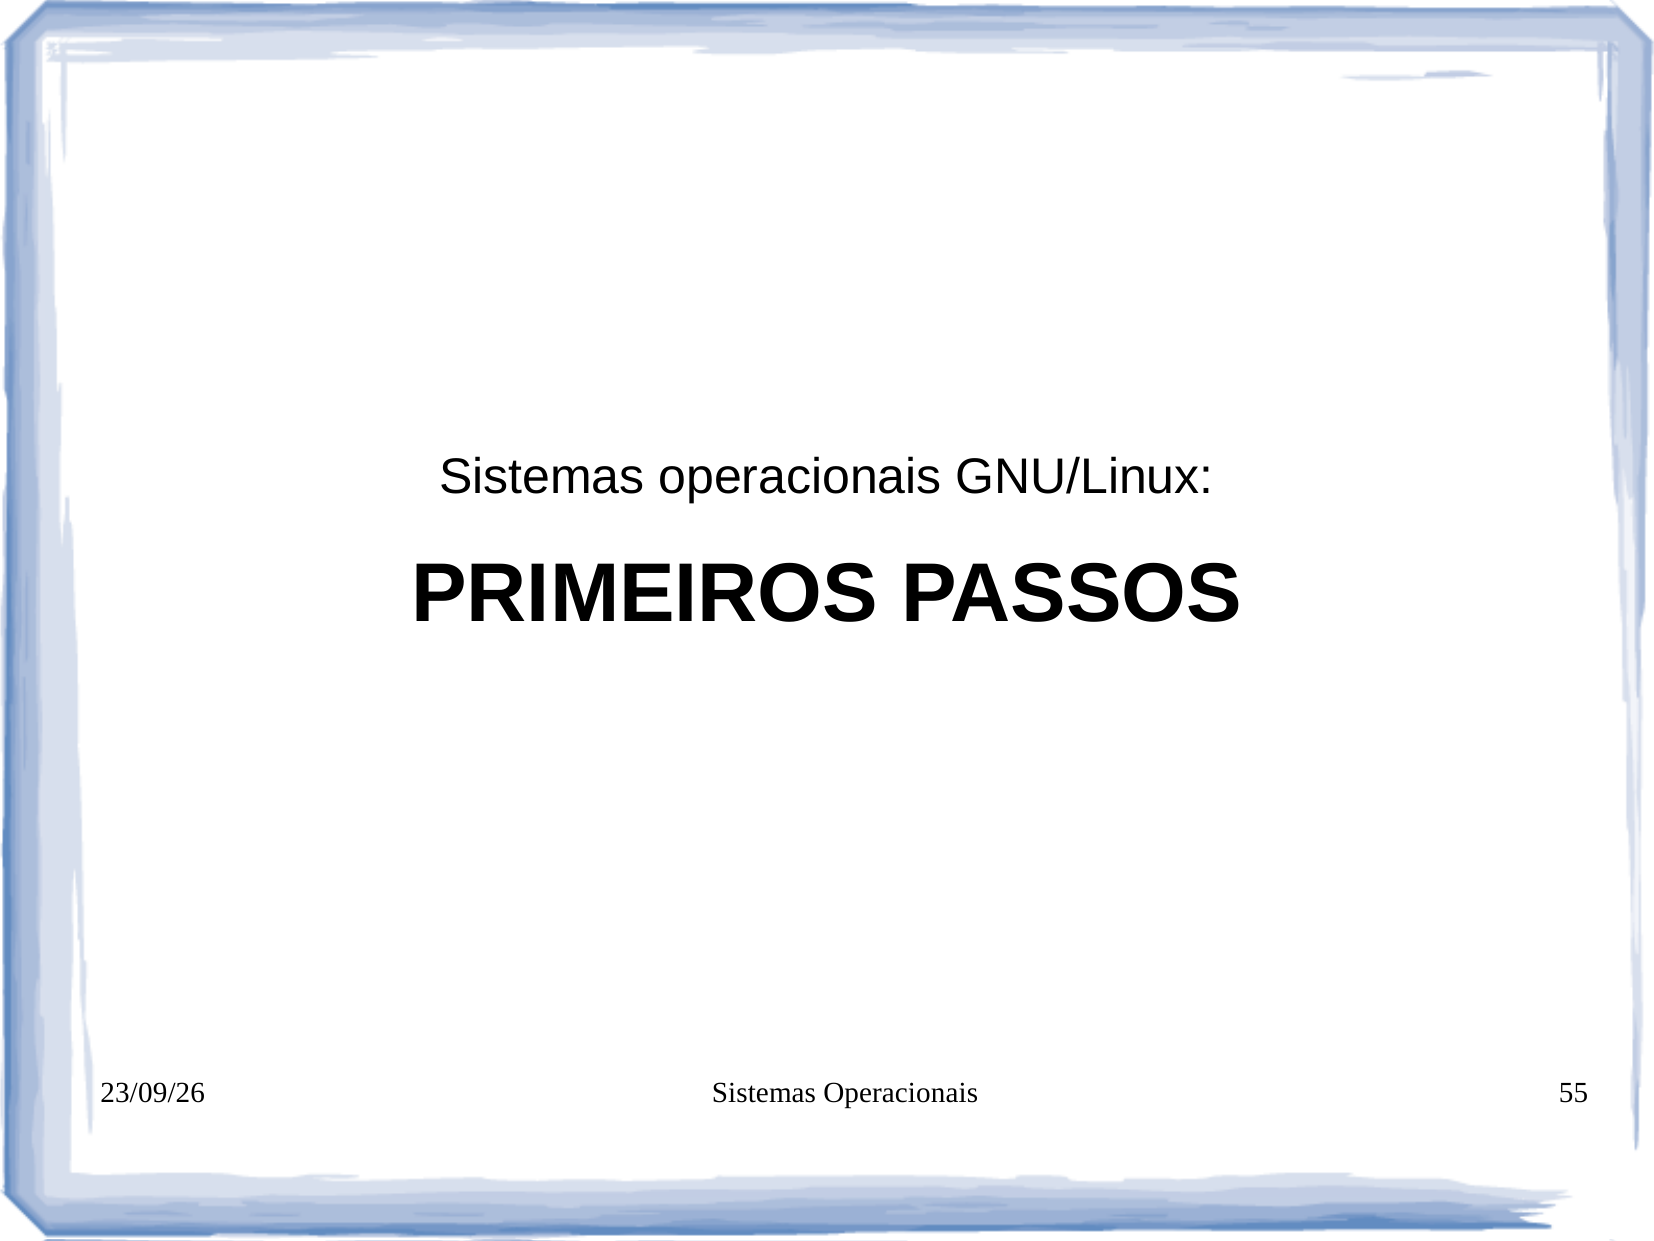

Sistemas operacionais GNU/Linux:
PRIMEIROS PASSOS
Sistemas Operacionais
55